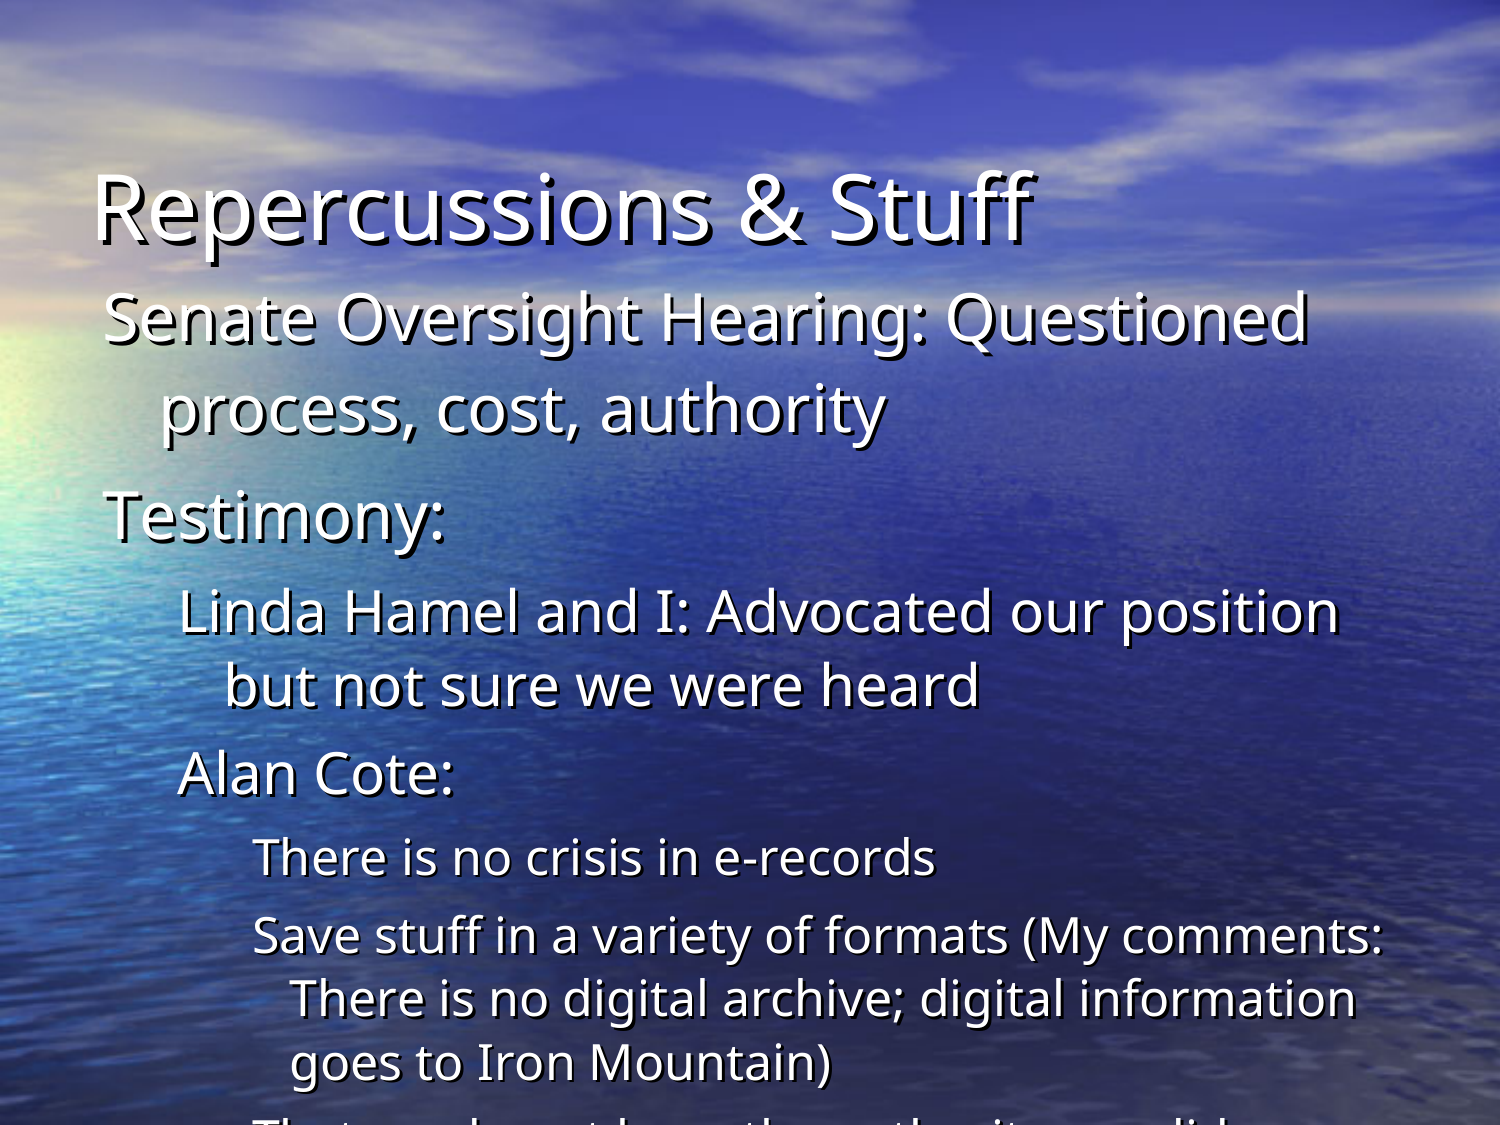

# Repercussions & Stuff
Senate Oversight Hearing: Questioned process, cost, authority
Testimony:
Linda Hamel and I: Advocated our position but not sure we were heard
Alan Cote:
There is no crisis in e-records
Save stuff in a variety of formats (My comments: There is no digital archive; digital information goes to Iron Mountain)
That we do not have the authority; we did